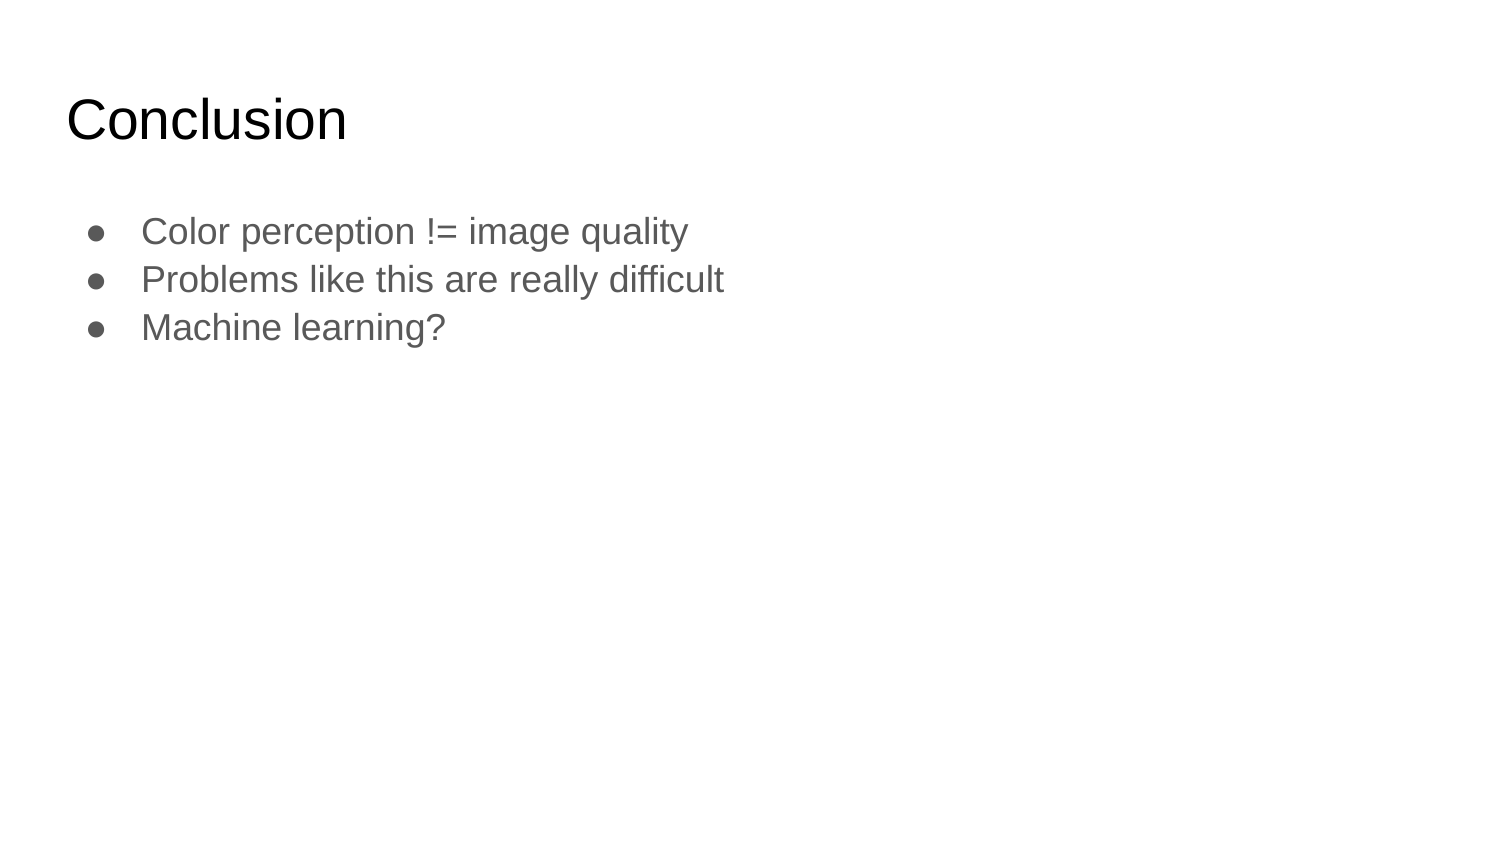

# Conclusion
Color perception != image quality
Problems like this are really difficult
Machine learning?